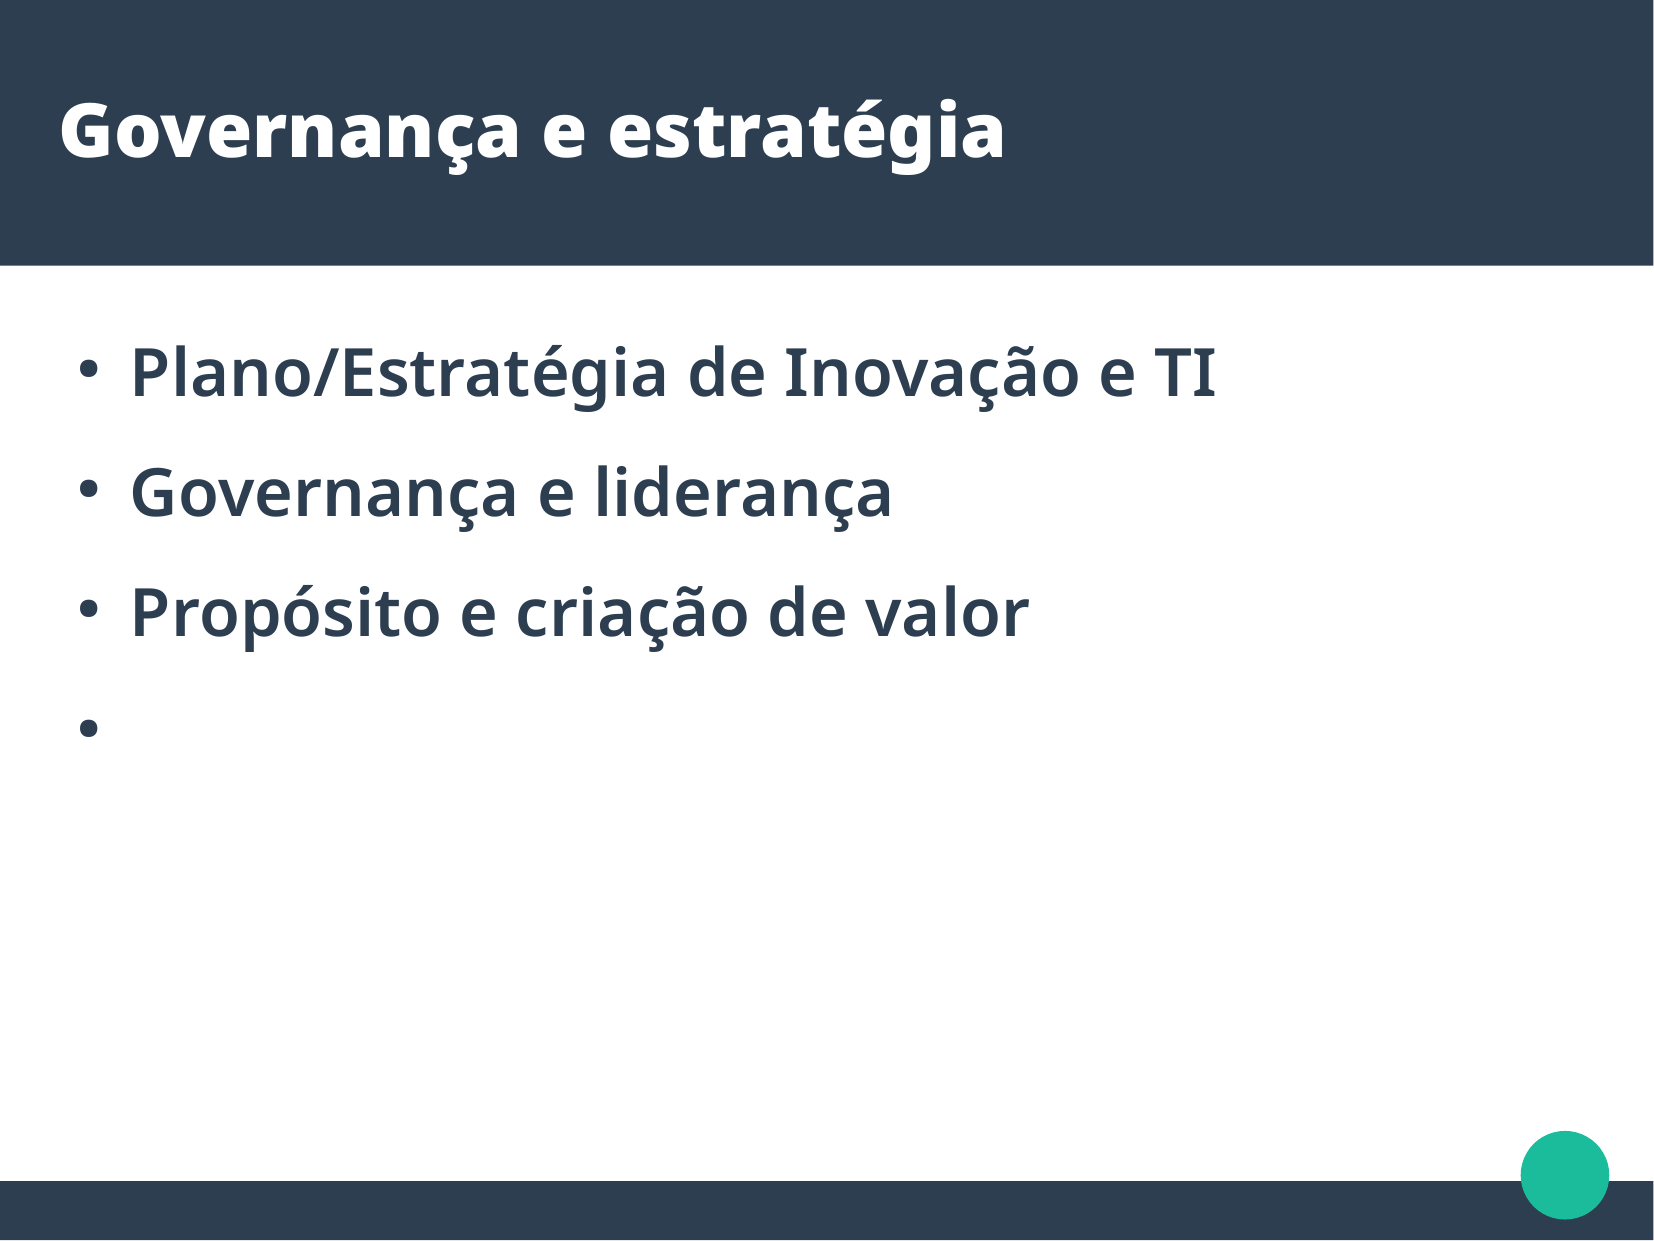

# Governança e estratégia
Plano/Estratégia de Inovação e TI
Governança e liderança
Propósito e criação de valor